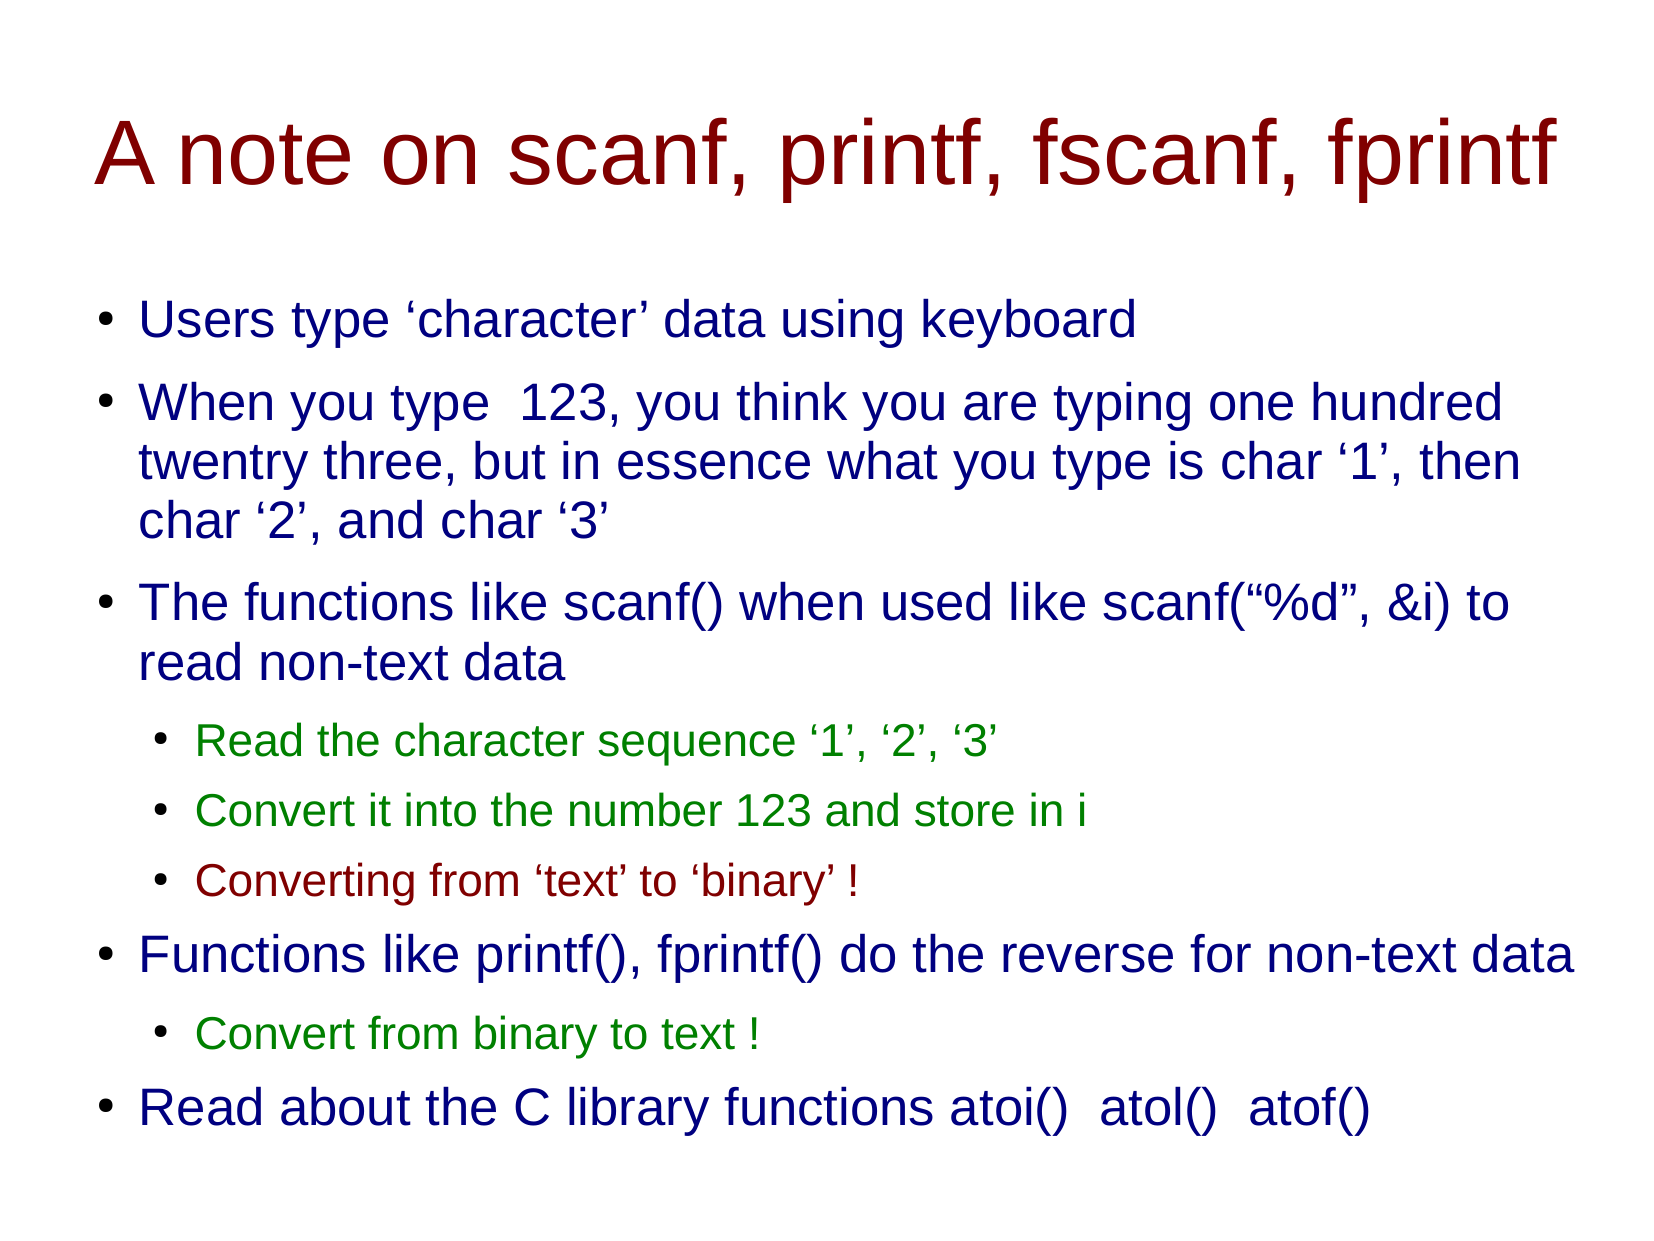

# A note on scanf, printf, fscanf, fprintf
Users type ‘character’ data using keyboard
When you type 123, you think you are typing one hundred twentry three, but in essence what you type is char ‘1’, then char ‘2’, and char ‘3’
The functions like scanf() when used like scanf(“%d”, &i) to read non-text data
Read the character sequence ‘1’, ‘2’, ‘3’
Convert it into the number 123 and store in i
Converting from ‘text’ to ‘binary’ !
Functions like printf(), fprintf() do the reverse for non-text data
Convert from binary to text !
Read about the C library functions atoi() atol() atof()